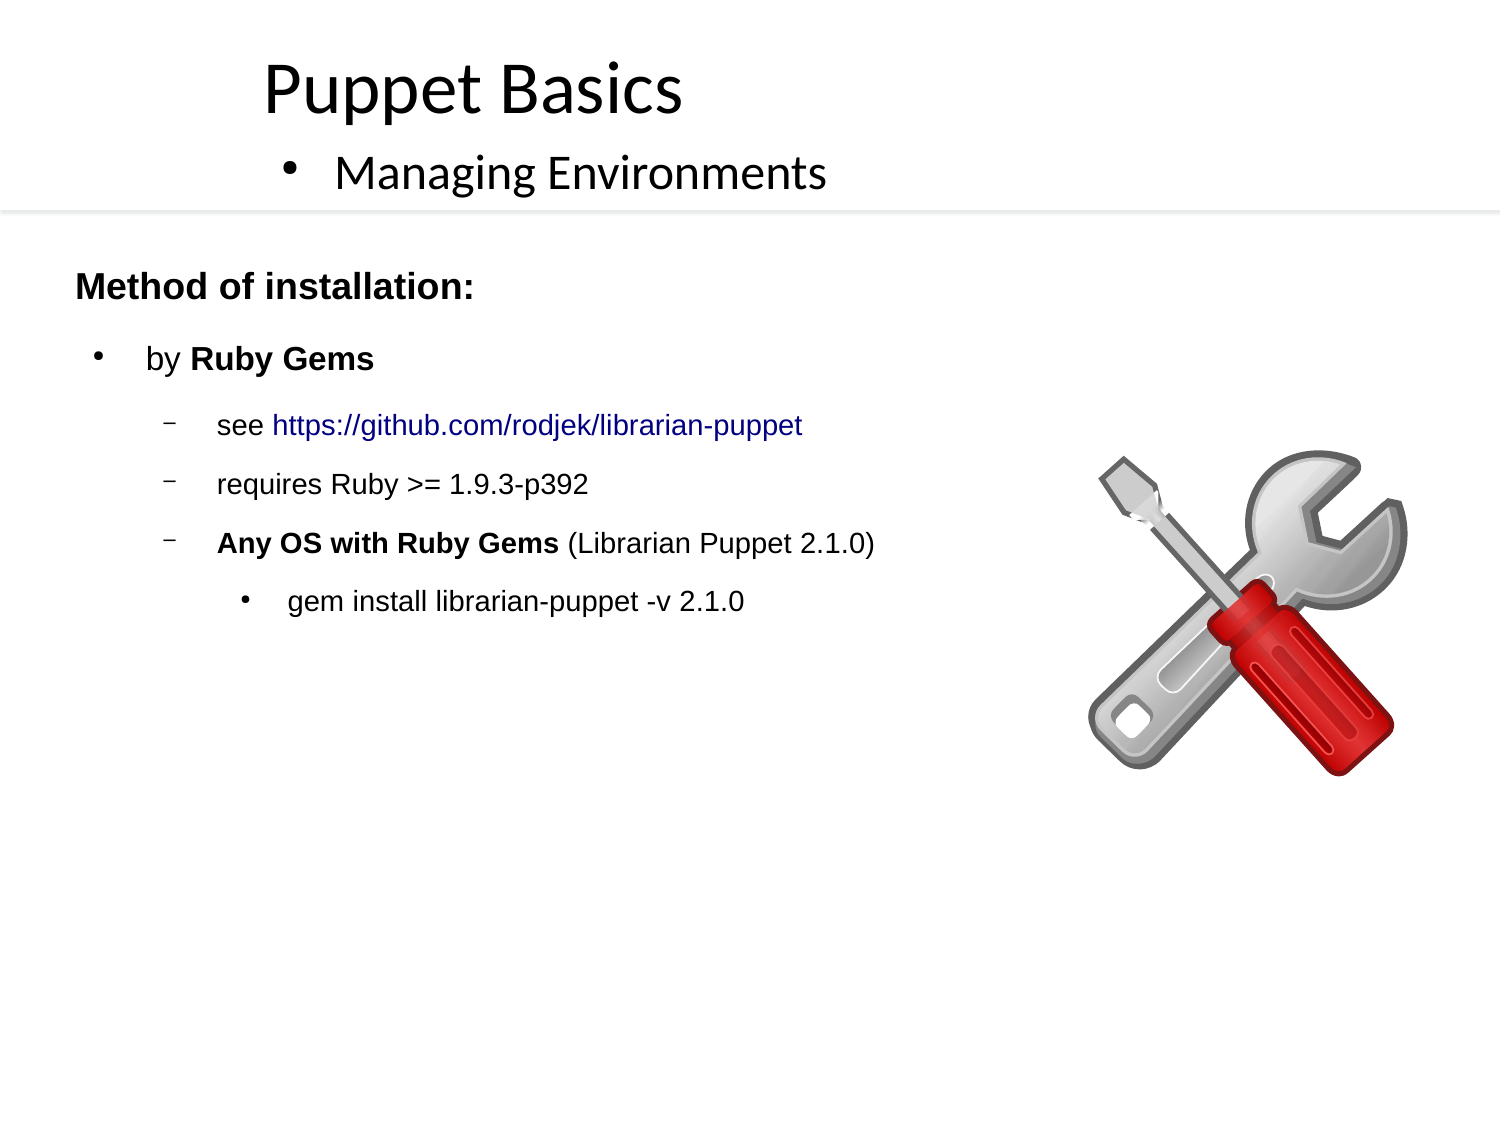

# Puppet Basics
Managing Environments
Method of installation:
by Ruby Gems
see https://github.com/rodjek/librarian-puppet
requires Ruby >= 1.9.3-p392
Any OS with Ruby Gems (Librarian Puppet 2.1.0)
gem install librarian-puppet -v 2.1.0